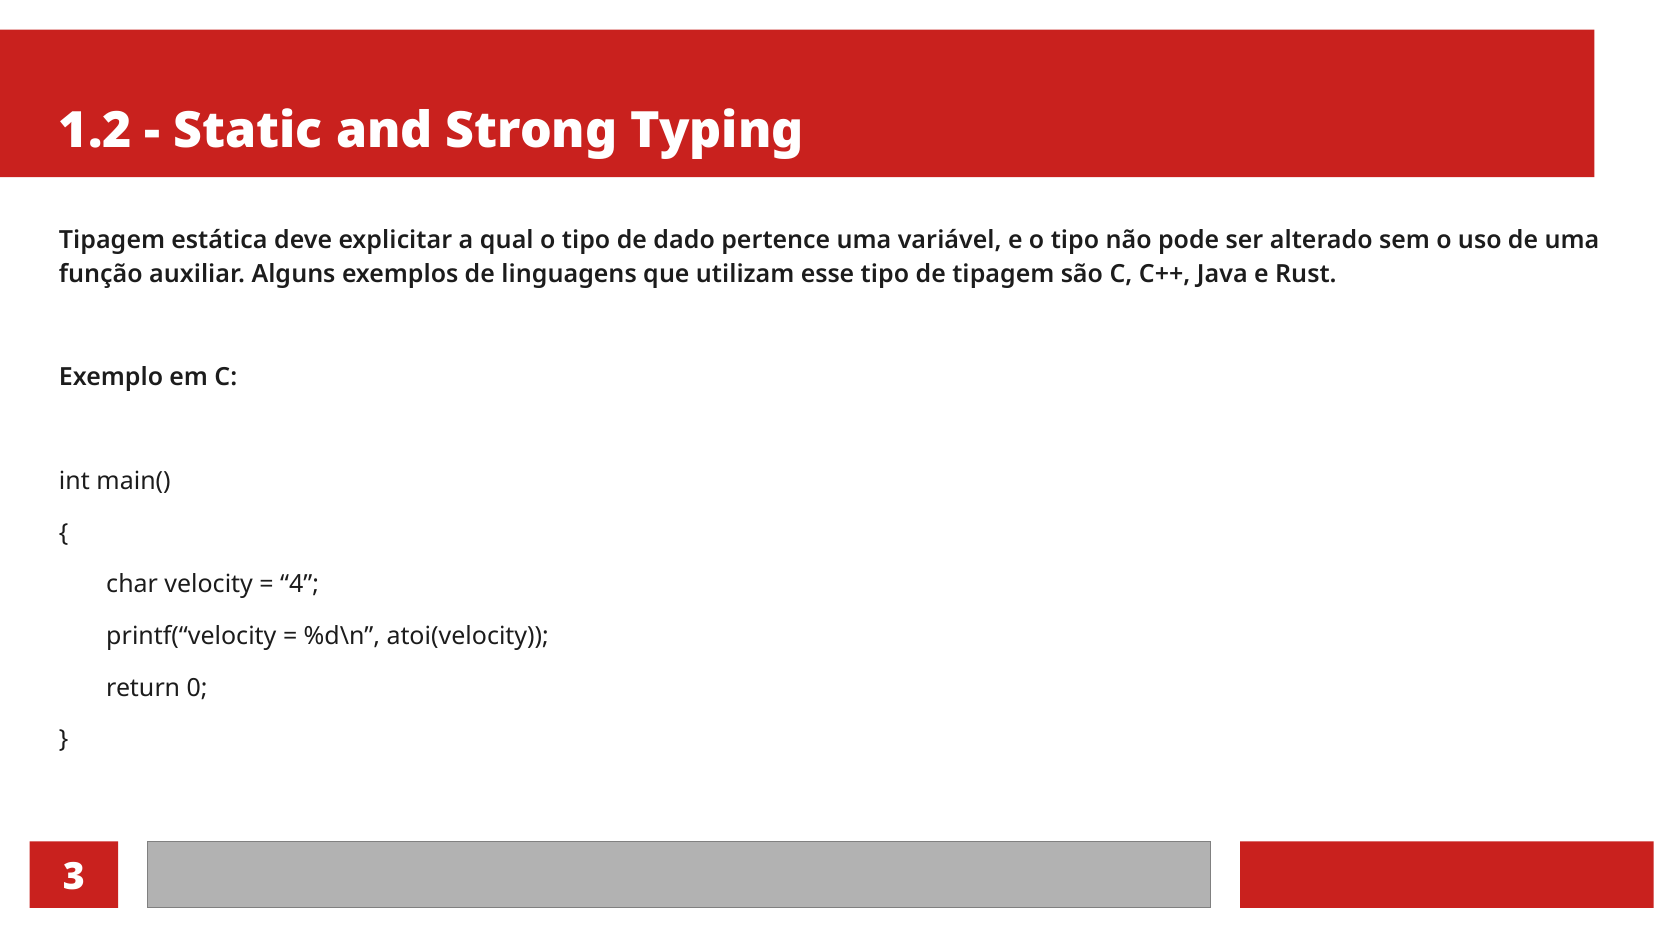

# 1.2 - Static and Strong Typing
Tipagem estática deve explicitar a qual o tipo de dado pertence uma variável, e o tipo não pode ser alterado sem o uso de uma função auxiliar. Alguns exemplos de linguagens que utilizam esse tipo de tipagem são C, C++, Java e Rust.
Exemplo em C:
int main()
{
char velocity = “4”;
printf(“velocity = %d\n”, atoi(velocity));
return 0;
}
3